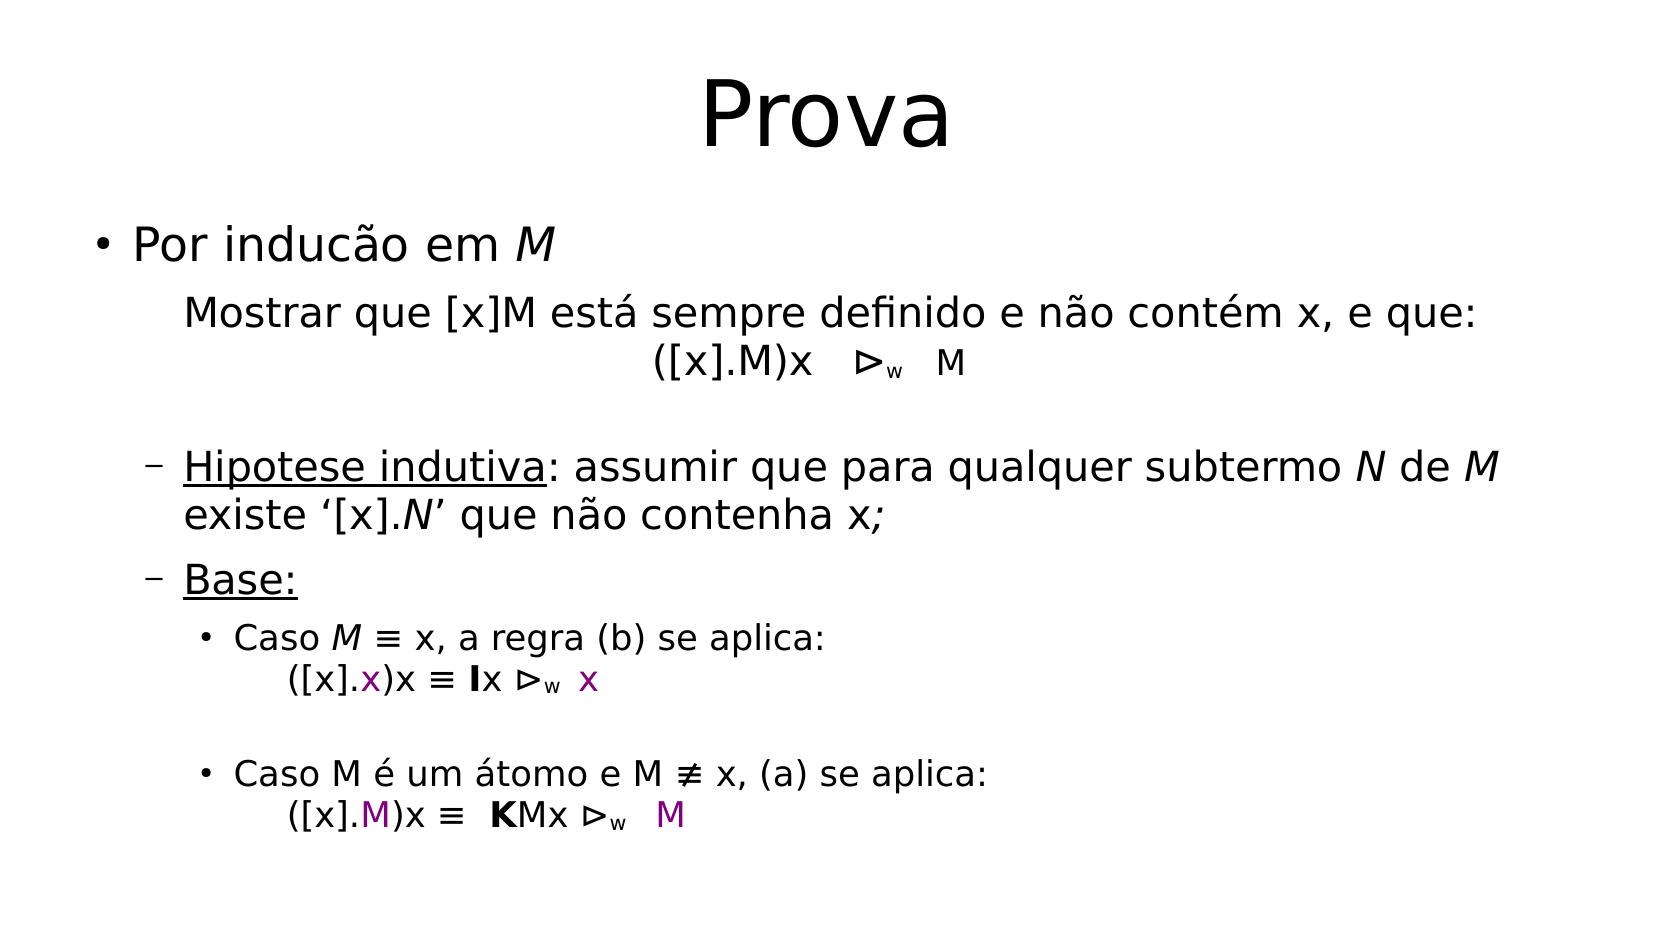

# Prova
Por inducão em M
Mostrar que [x]M está sempre definido e não contém x, e que:
 ([x].M)x ⊳w M
Hipotese indutiva: assumir que para qualquer subtermo N de M existe ‘[x].N’ que não contenha x;
Base:
Caso M ≡ x, a regra (b) se aplica:
				([x].x)x ≡ Ix ⊳w x
Caso M é um átomo e M ≢ x, (a) se aplica:
				([x].M)x ≡ KMx ⊳w M